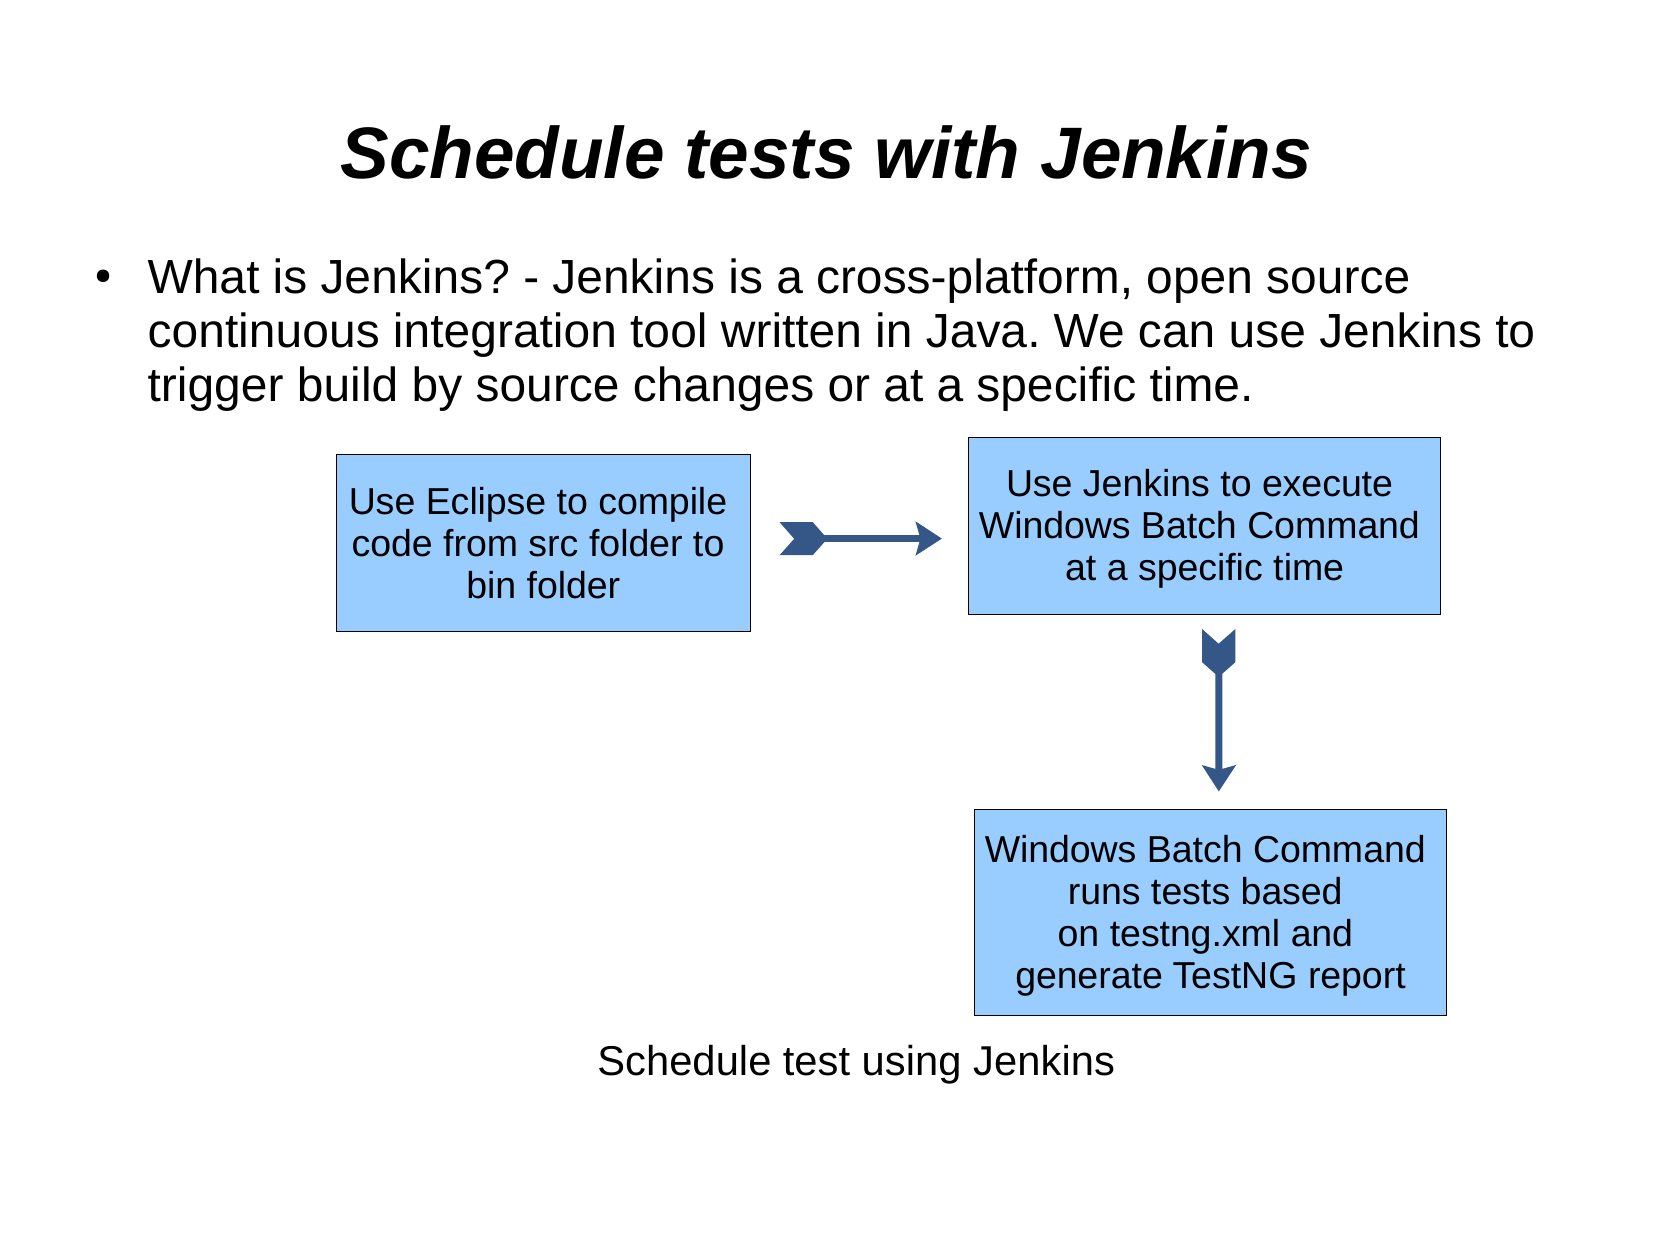

# Schedule tests with Jenkins
What is Jenkins? - Jenkins is a cross-platform, open source continuous integration tool written in Java. We can use Jenkins to trigger build by source changes or at a specific time.
Schedule test using Jenkins
Use Jenkins to execute
Windows Batch Command
at a specific time
Use Eclipse to compile
code from src folder to
bin folder
Windows Batch Command
runs tests based
on testng.xml and
generate TestNG report